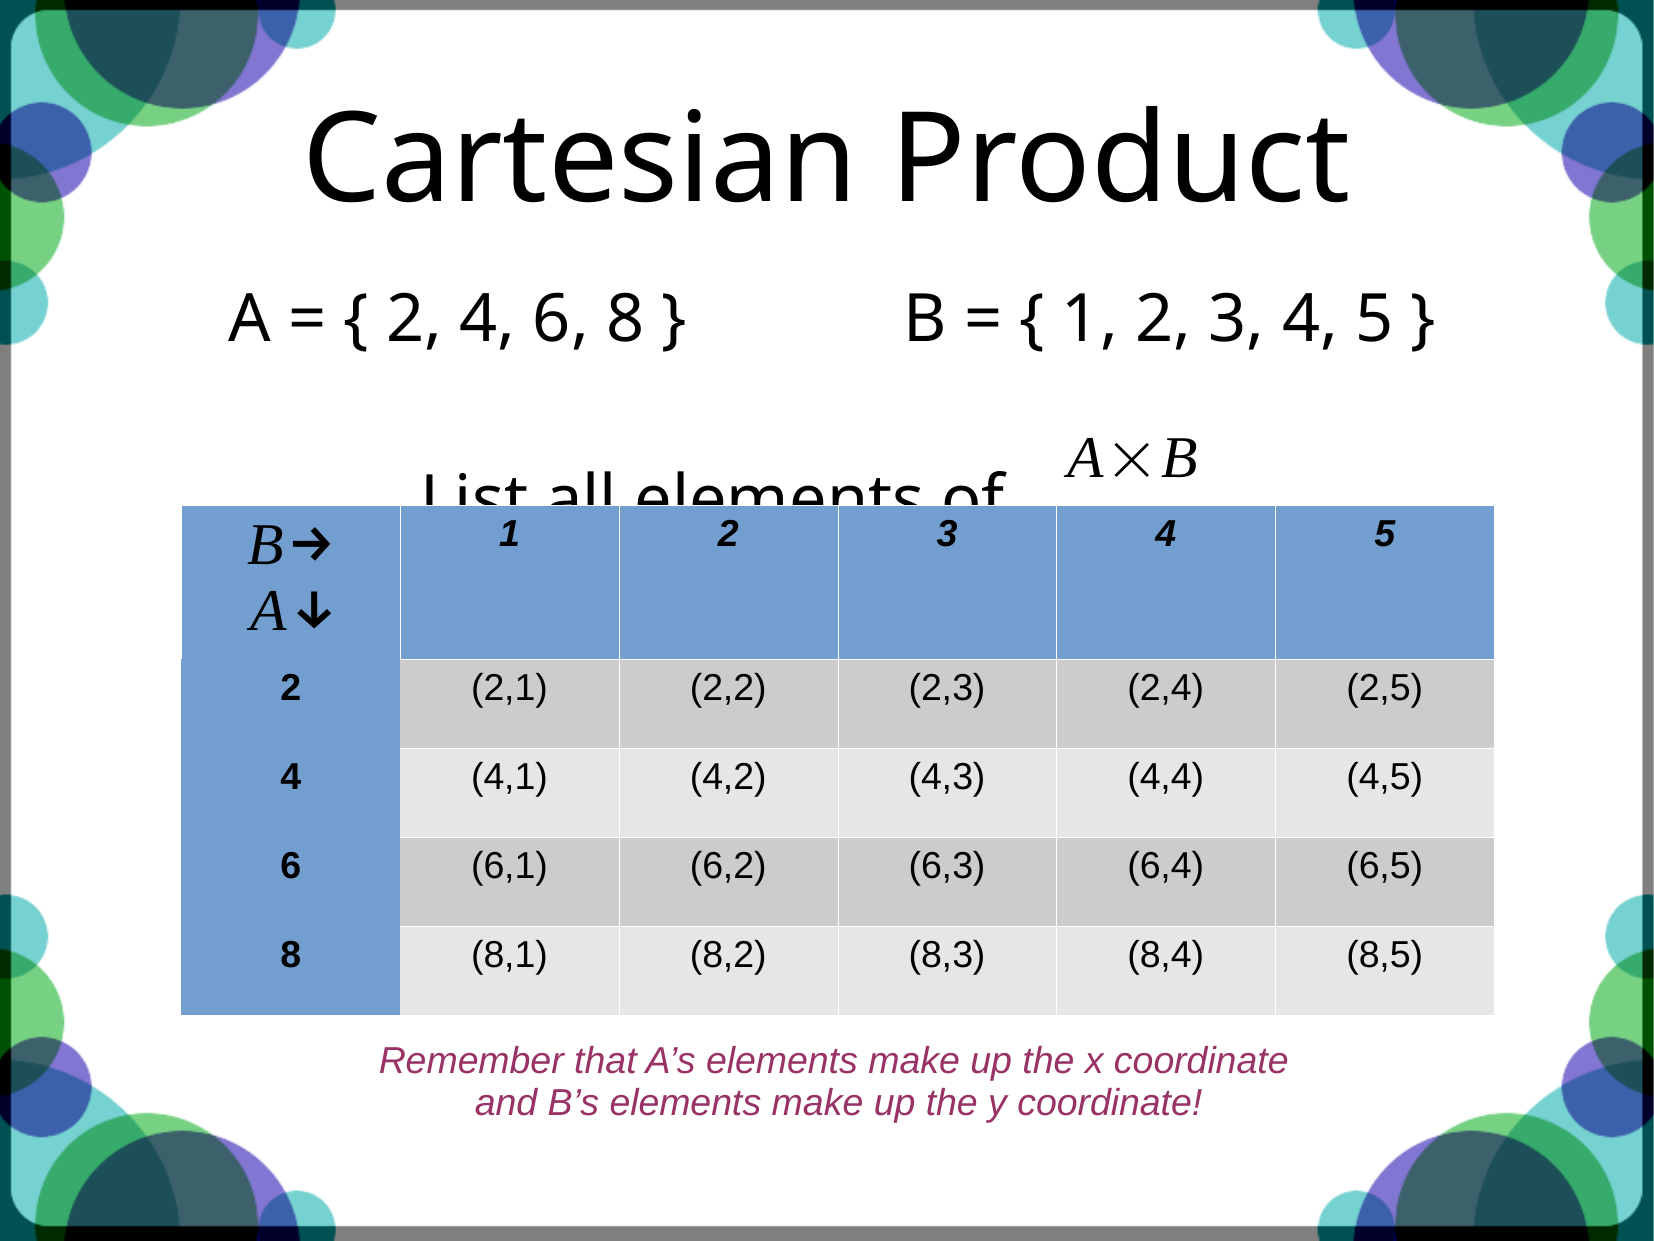

# Cartesian Product
A = { 2, 4, 6, 8 }			B = { 1, 2, 3, 4, 5 }
List all elements of
| | 1 | 2 | 3 | 4 | 5 |
| --- | --- | --- | --- | --- | --- |
| 2 | (2,1) | (2,2) | (2,3) | (2,4) | (2,5) |
| 4 | (4,1) | (4,2) | (4,3) | (4,4) | (4,5) |
| 6 | (6,1) | (6,2) | (6,3) | (6,4) | (6,5) |
| 8 | (8,1) | (8,2) | (8,3) | (8,4) | (8,5) |
Remember that A’s elements make up the x coordinate
and B’s elements make up the y coordinate!